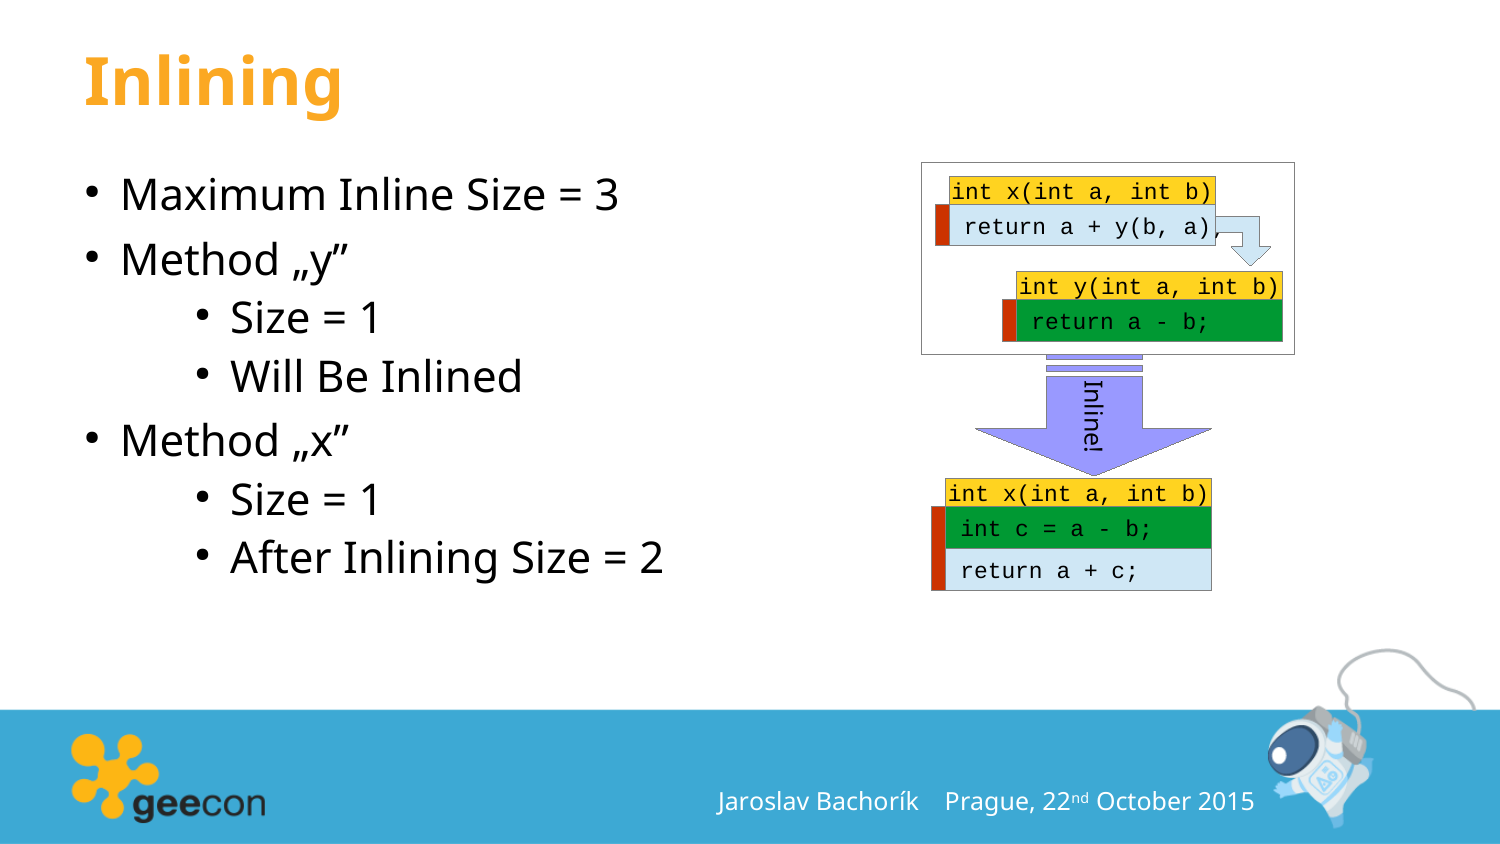

# Inlining
Maximum Inline Size = 3
Method „y”
Size = 1
Will Be Inlined
Method „x”
Size = 1
After Inlining Size = 2
int x(int a, int b)
return a + y(b, a);
int y(int a, int b)
return a - b;
Inline!
int x(int a, int b)
int c = a - b;
return a + c;
Jaroslav Bachorík Prague, 22nd October 2015